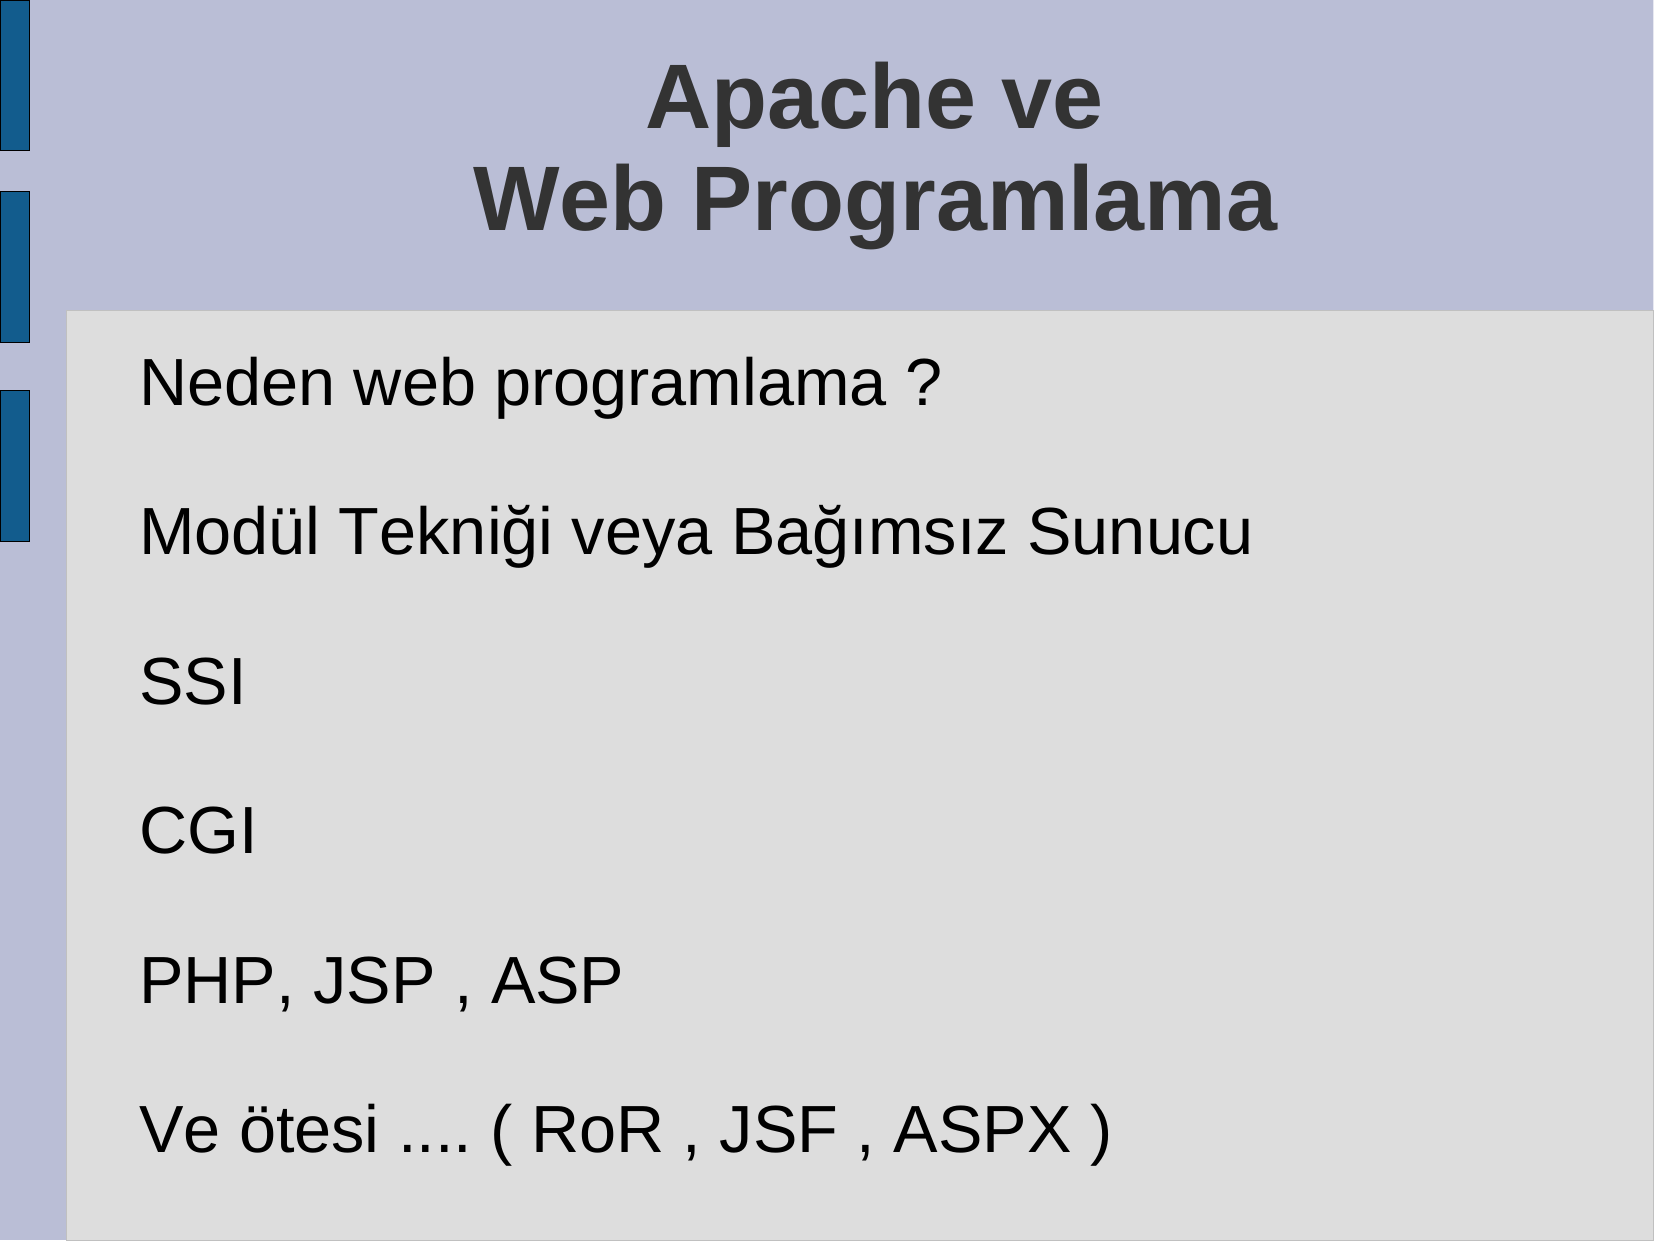

# Apache ve Web Programlama
Neden web programlama ?
Modül Tekniği veya Bağımsız Sunucu
SSI
CGI
PHP, JSP , ASP
Ve ötesi .... ( RoR , JSF , ASPX )